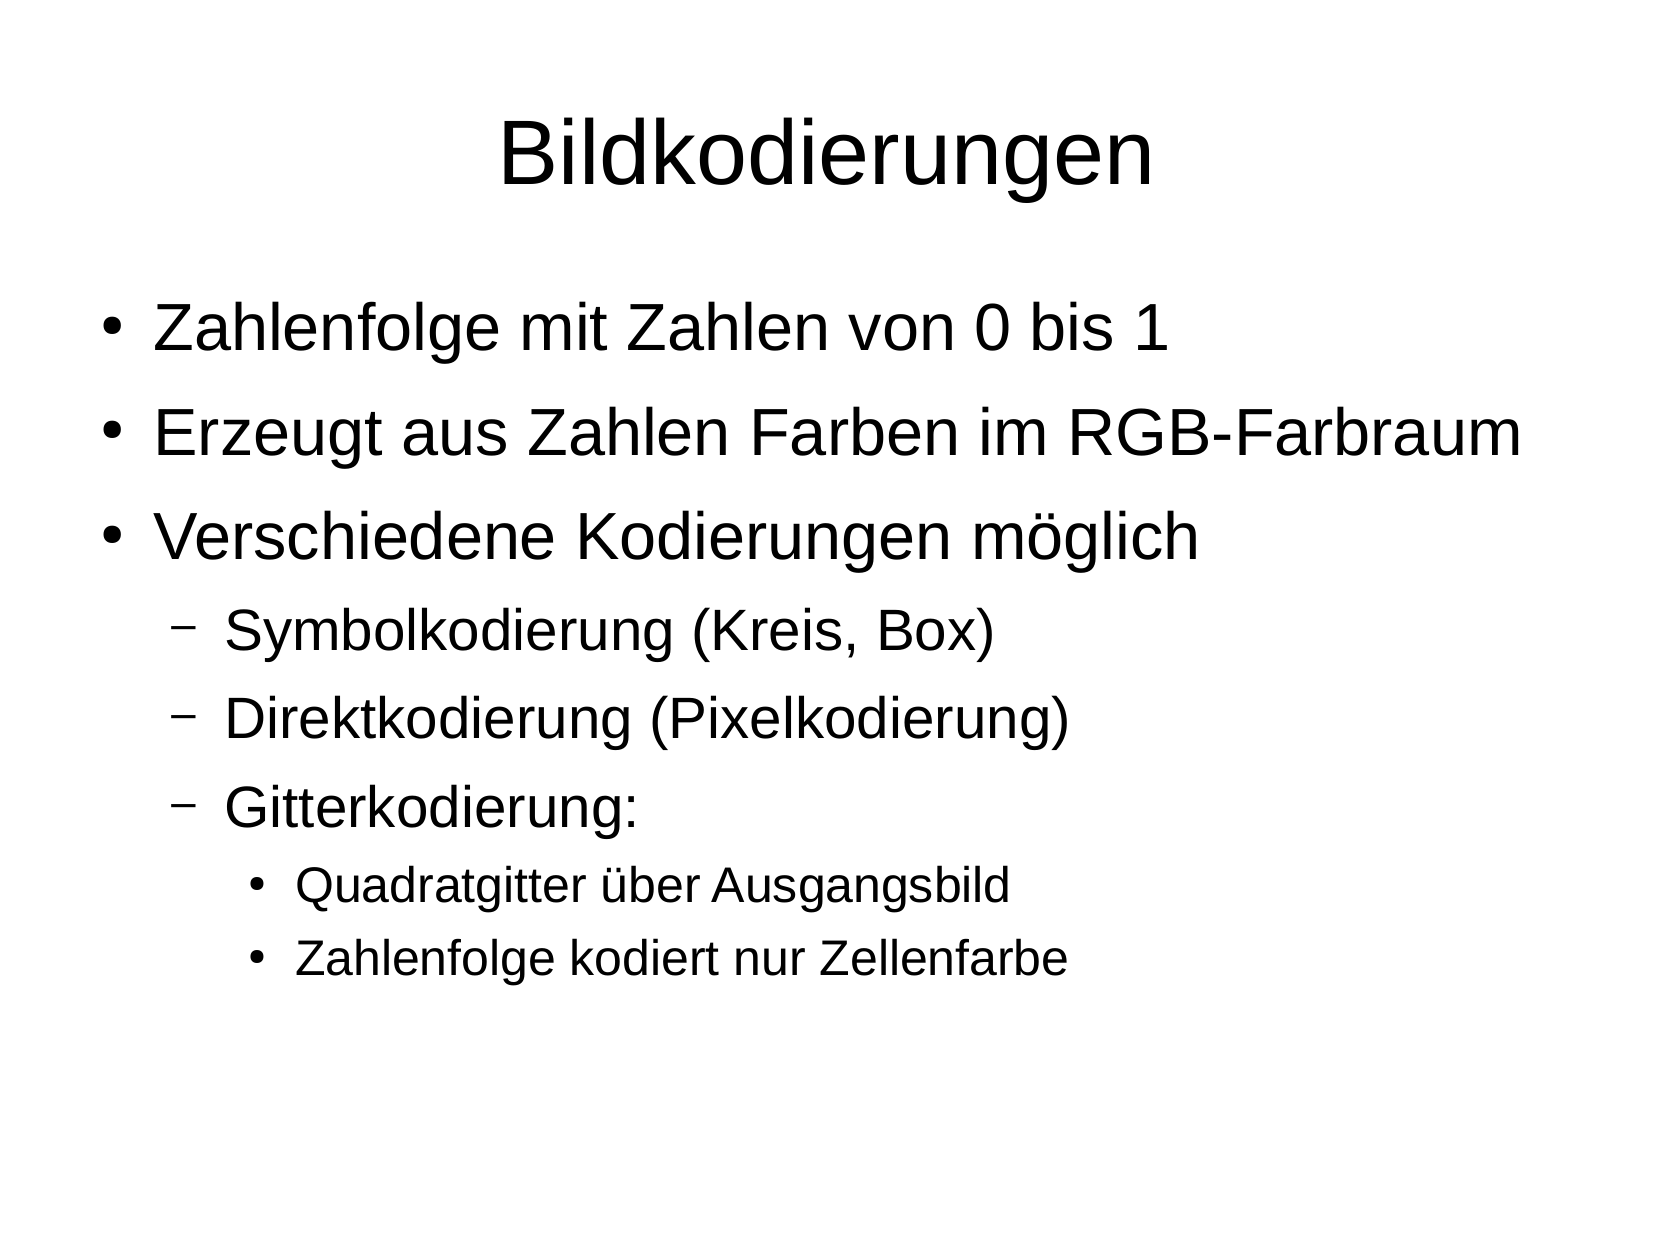

# Bildkodierungen
Zahlenfolge mit Zahlen von 0 bis 1
Erzeugt aus Zahlen Farben im RGB-Farbraum
Verschiedene Kodierungen möglich
Symbolkodierung (Kreis, Box)
Direktkodierung (Pixelkodierung)
Gitterkodierung:
Quadratgitter über Ausgangsbild
Zahlenfolge kodiert nur Zellenfarbe